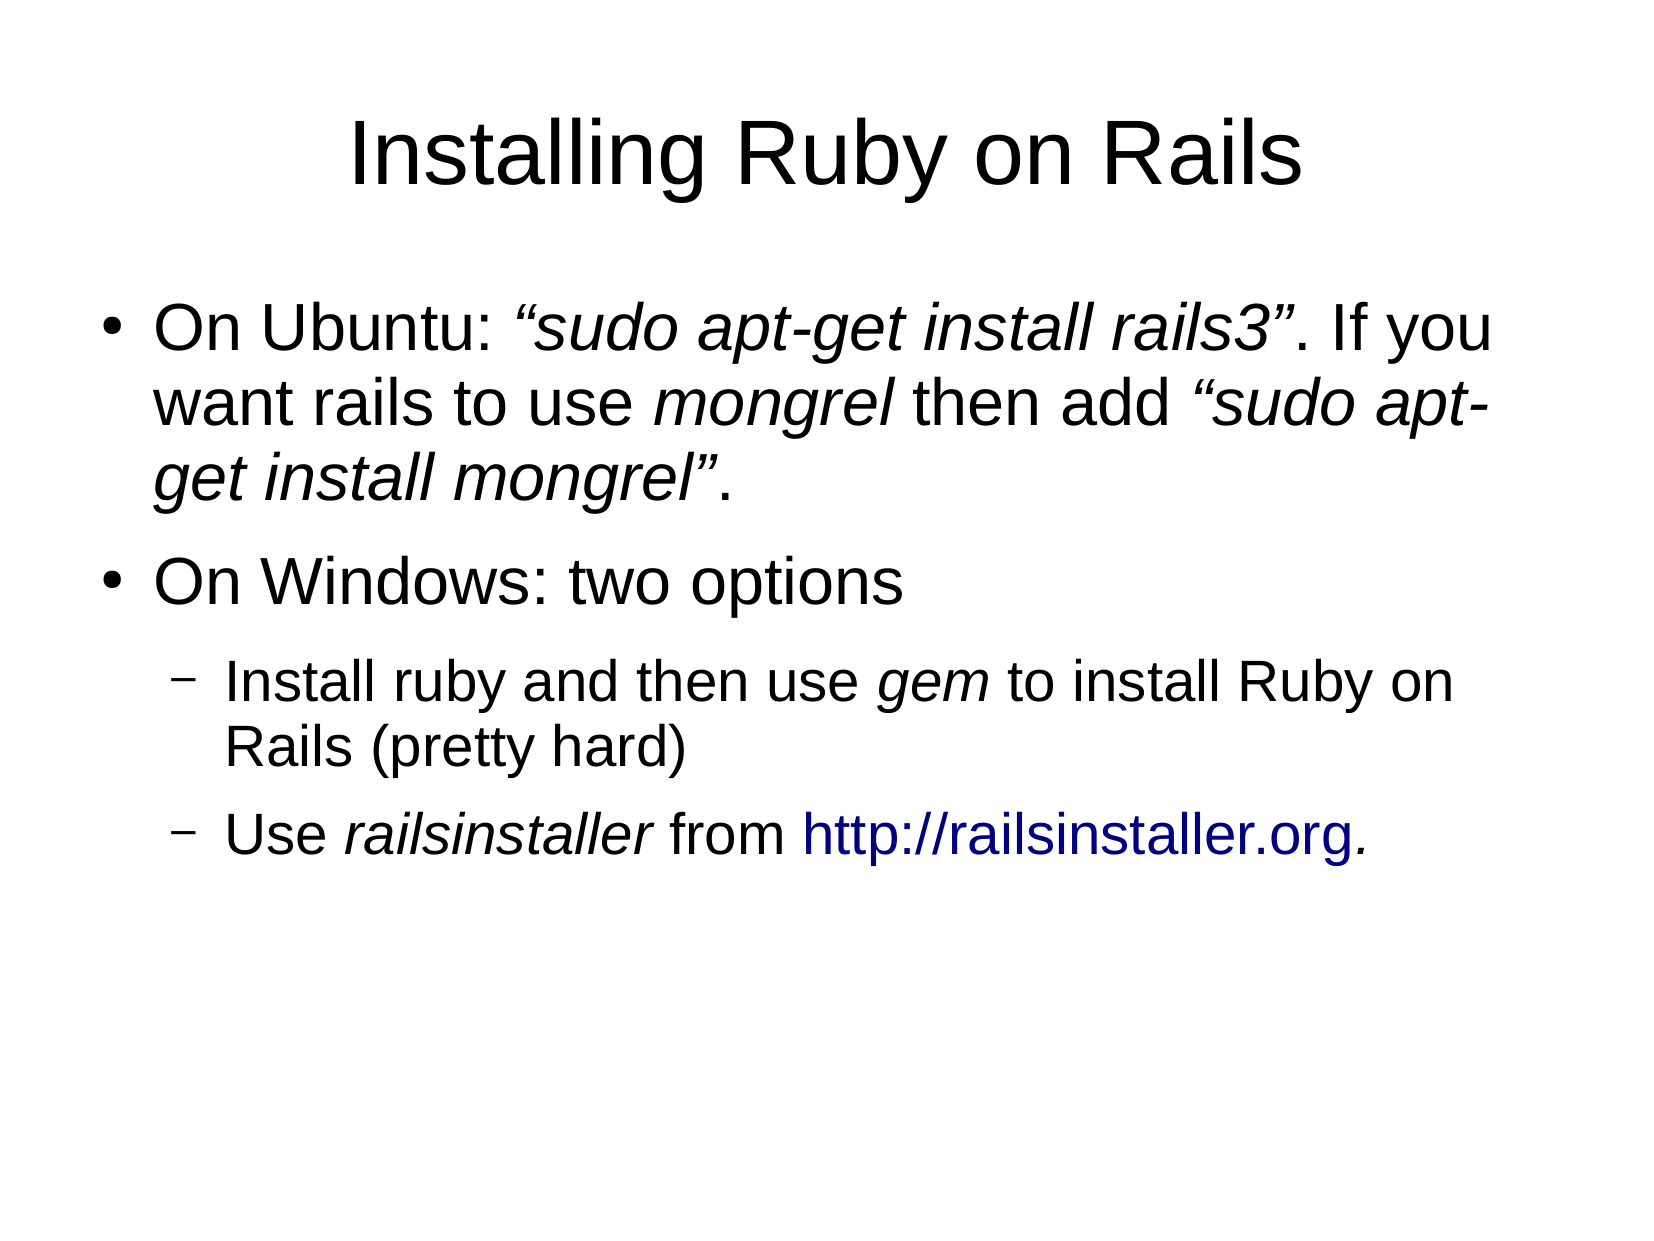

# Installing Ruby on Rails
On Ubuntu: “sudo apt-get install rails3”. If you want rails to use mongrel then add “sudo apt-get install mongrel”.
On Windows: two options
Install ruby and then use gem to install Ruby on Rails (pretty hard)
Use railsinstaller from http://railsinstaller.org.